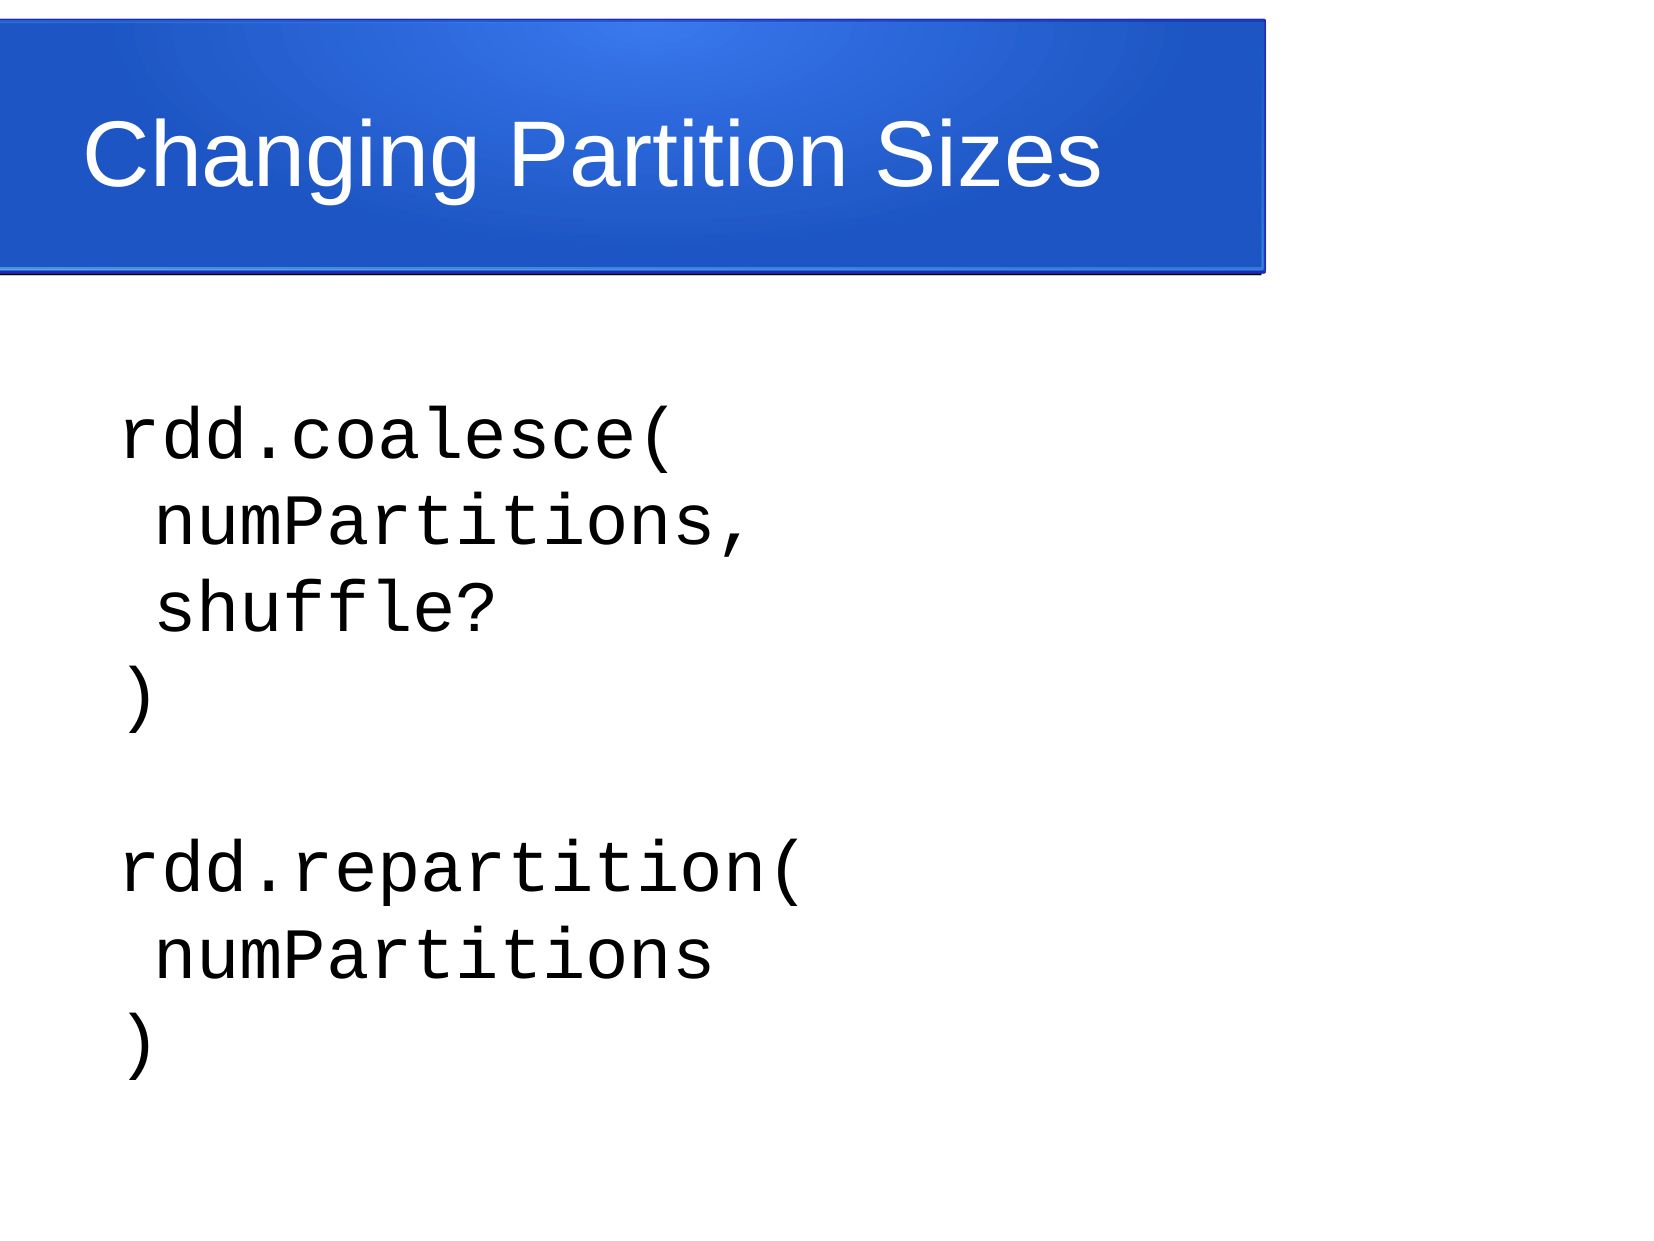

Changing Partition Sizes
rdd.coalesce(
numPartitions,
shuffle?
)
rdd.repartition(
numPartitions
)